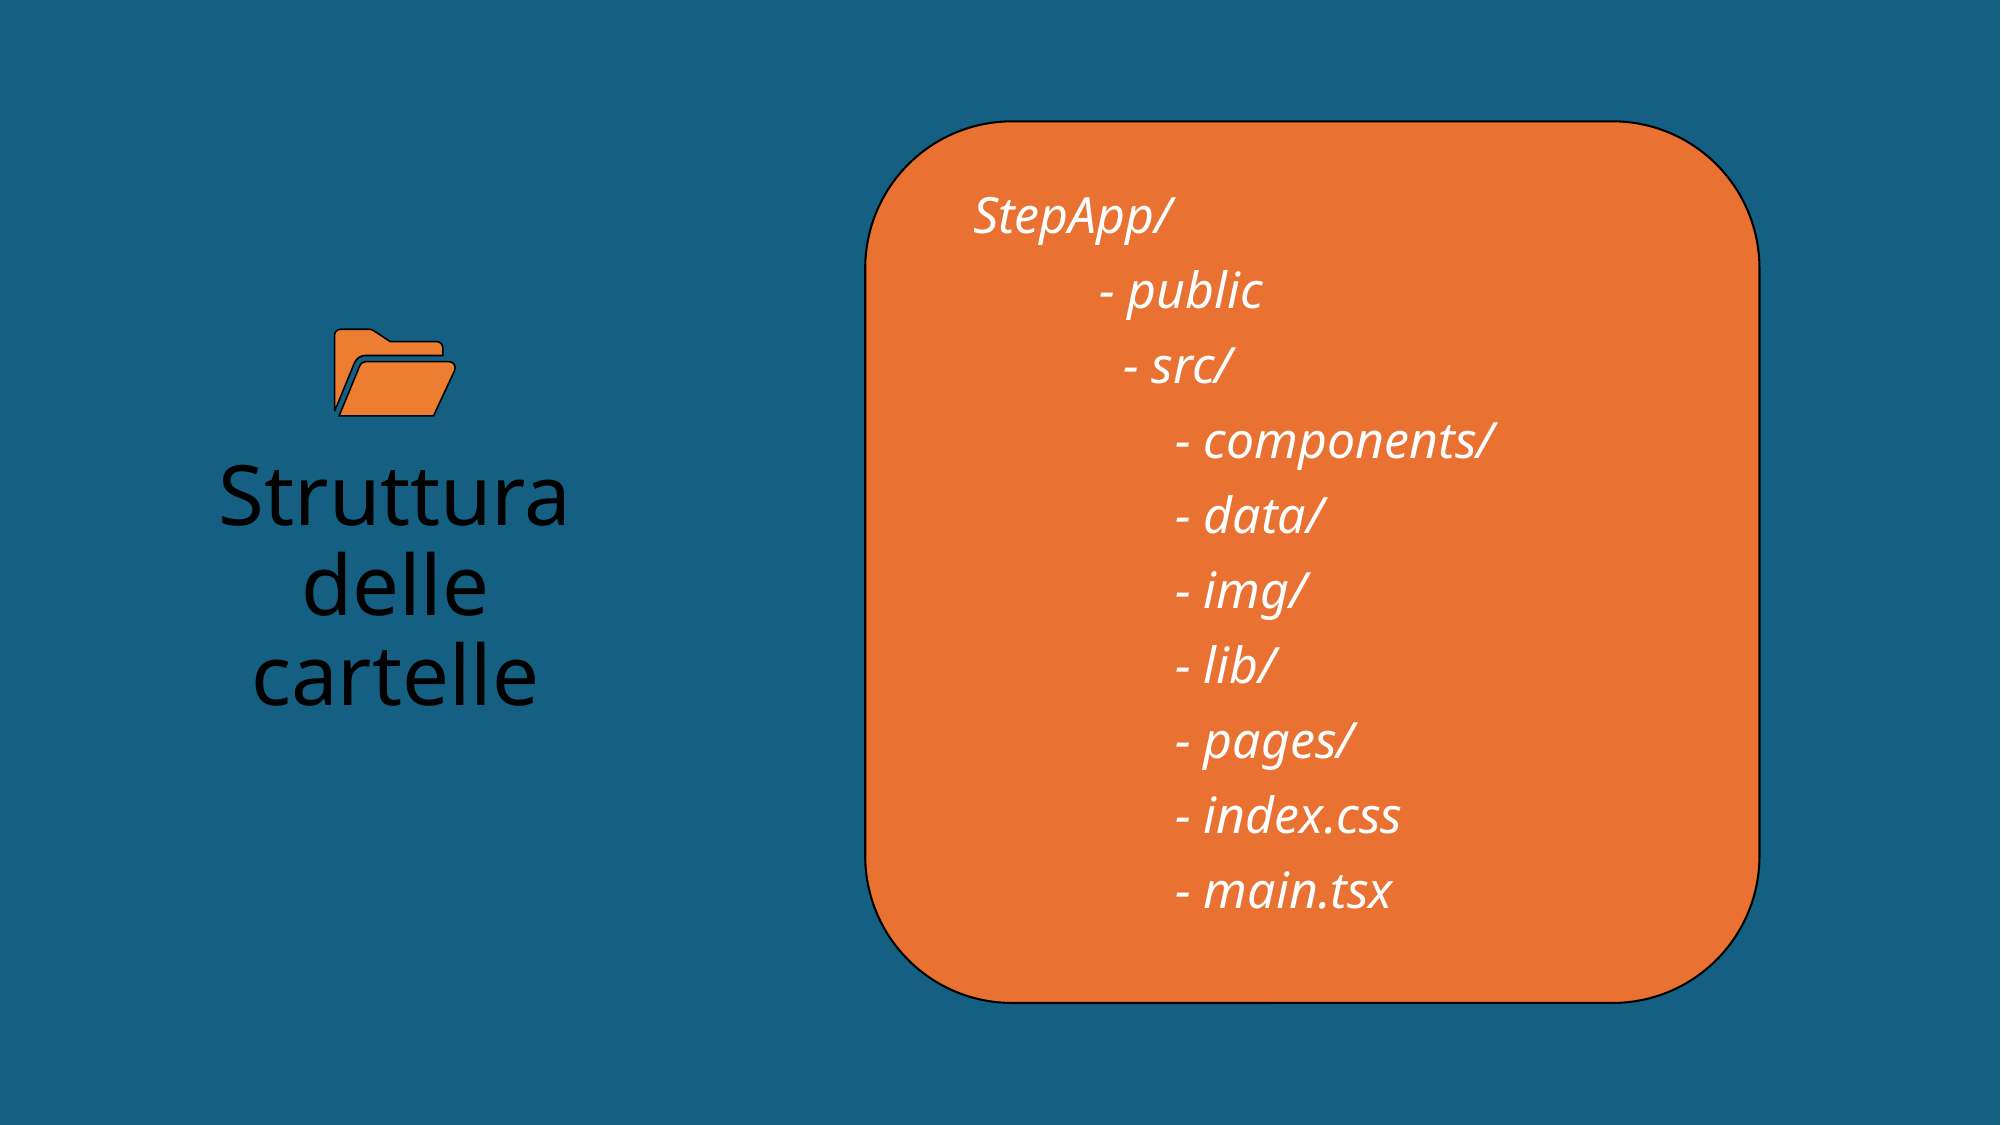

W
 StepApp/​
     - public​
    - src/​
        - components/
    ​
        - data/
         ​
        - img/
           ​
        - lib/
            ​
        - pages/
        ​
        - index.css
     ​
        - main.tsx
# Struttura delle cartelle